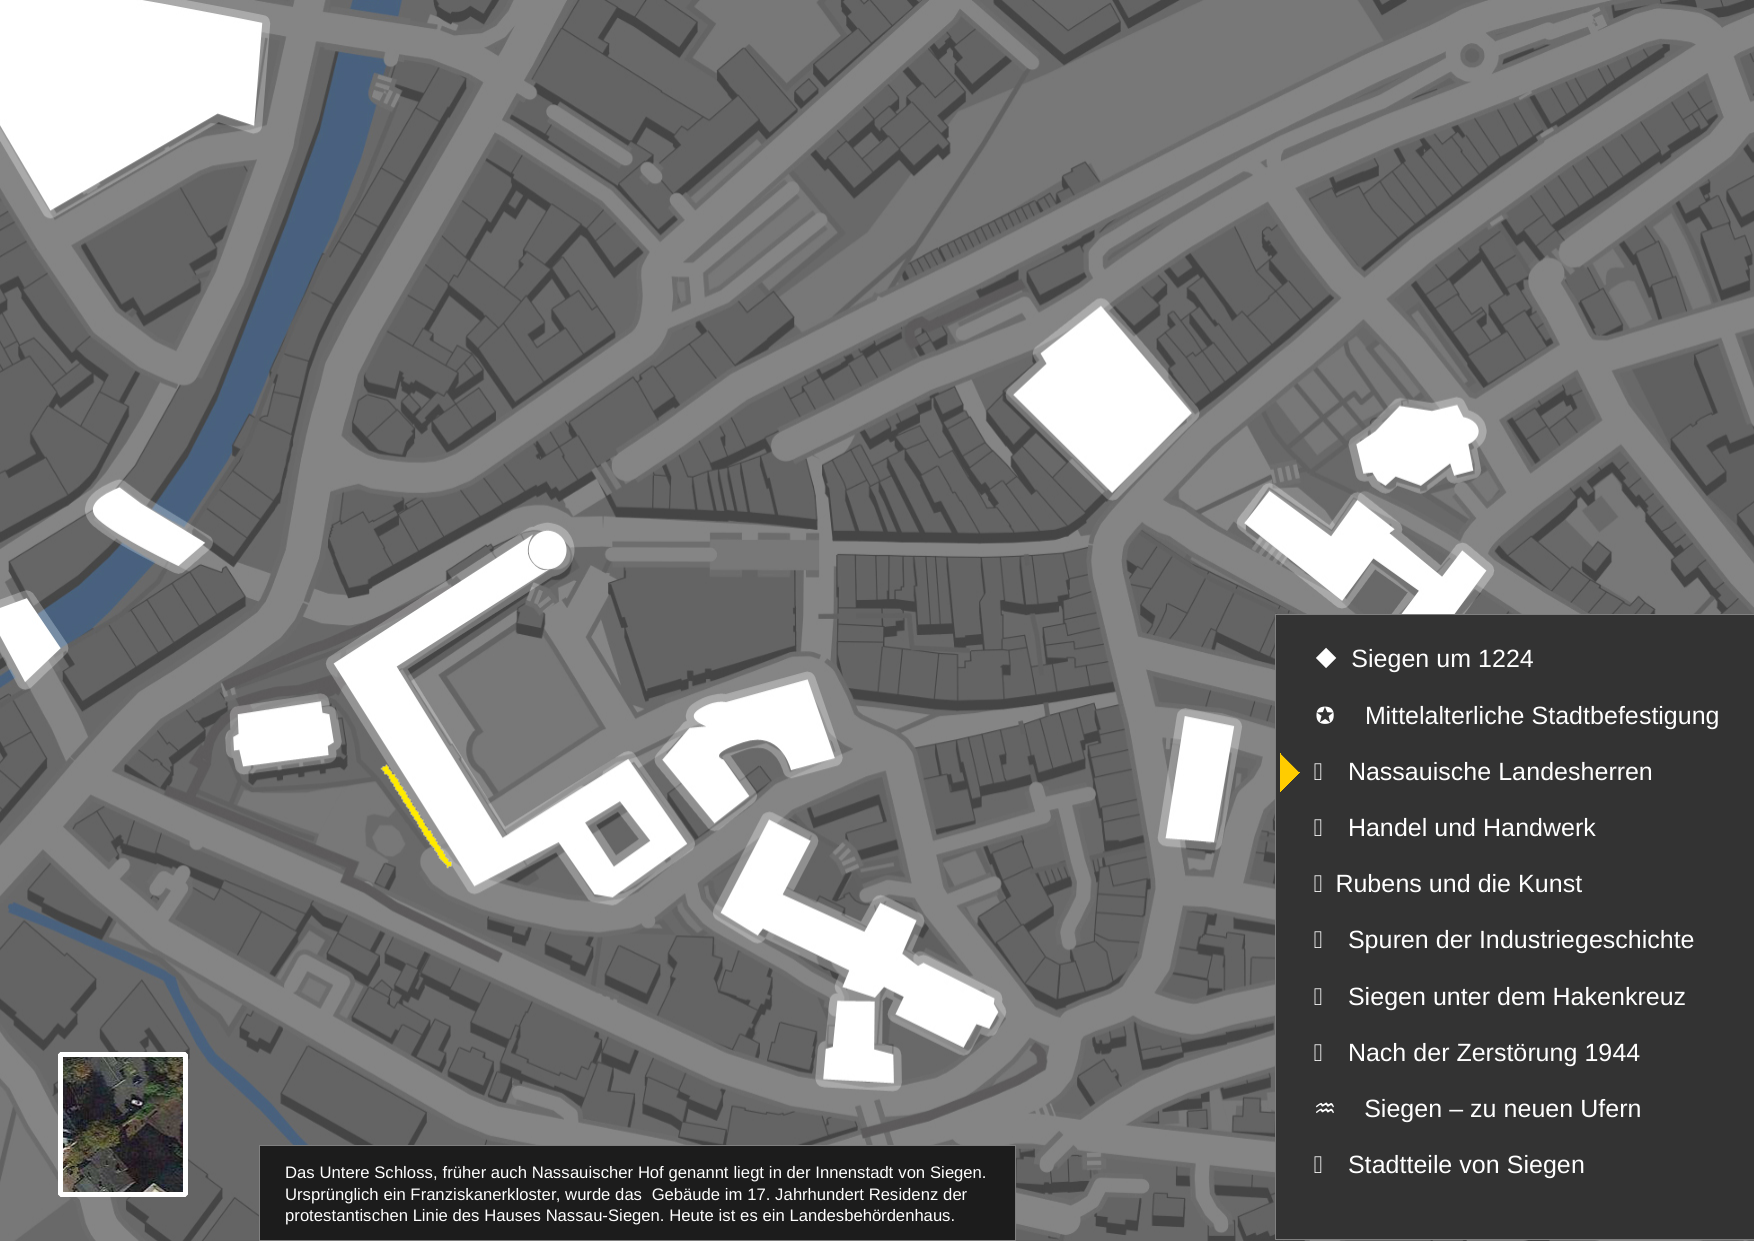

 Siegen um 1224
 Mittelalterliche Stadtbefestigung
 Nassauische Landesherren
 Handel und Handwerk
 Rubens und die Kunst
 Spuren der Industriegeschichte
 Siegen unter dem Hakenkreuz
 Nach der Zerstörung 1944
 Siegen – zu neuen Ufern
 Stadtteile von Siegen
Das Untere Schloss, früher auch Nassauischer Hof genannt liegt in der Innenstadt von Siegen.
Ursprünglich ein Franziskanerkloster, wurde das Gebäude im 17. Jahrhundert Residenz der
protestantischen Linie des Hauses Nassau-Siegen. Heute ist es ein Landesbehördenhaus.